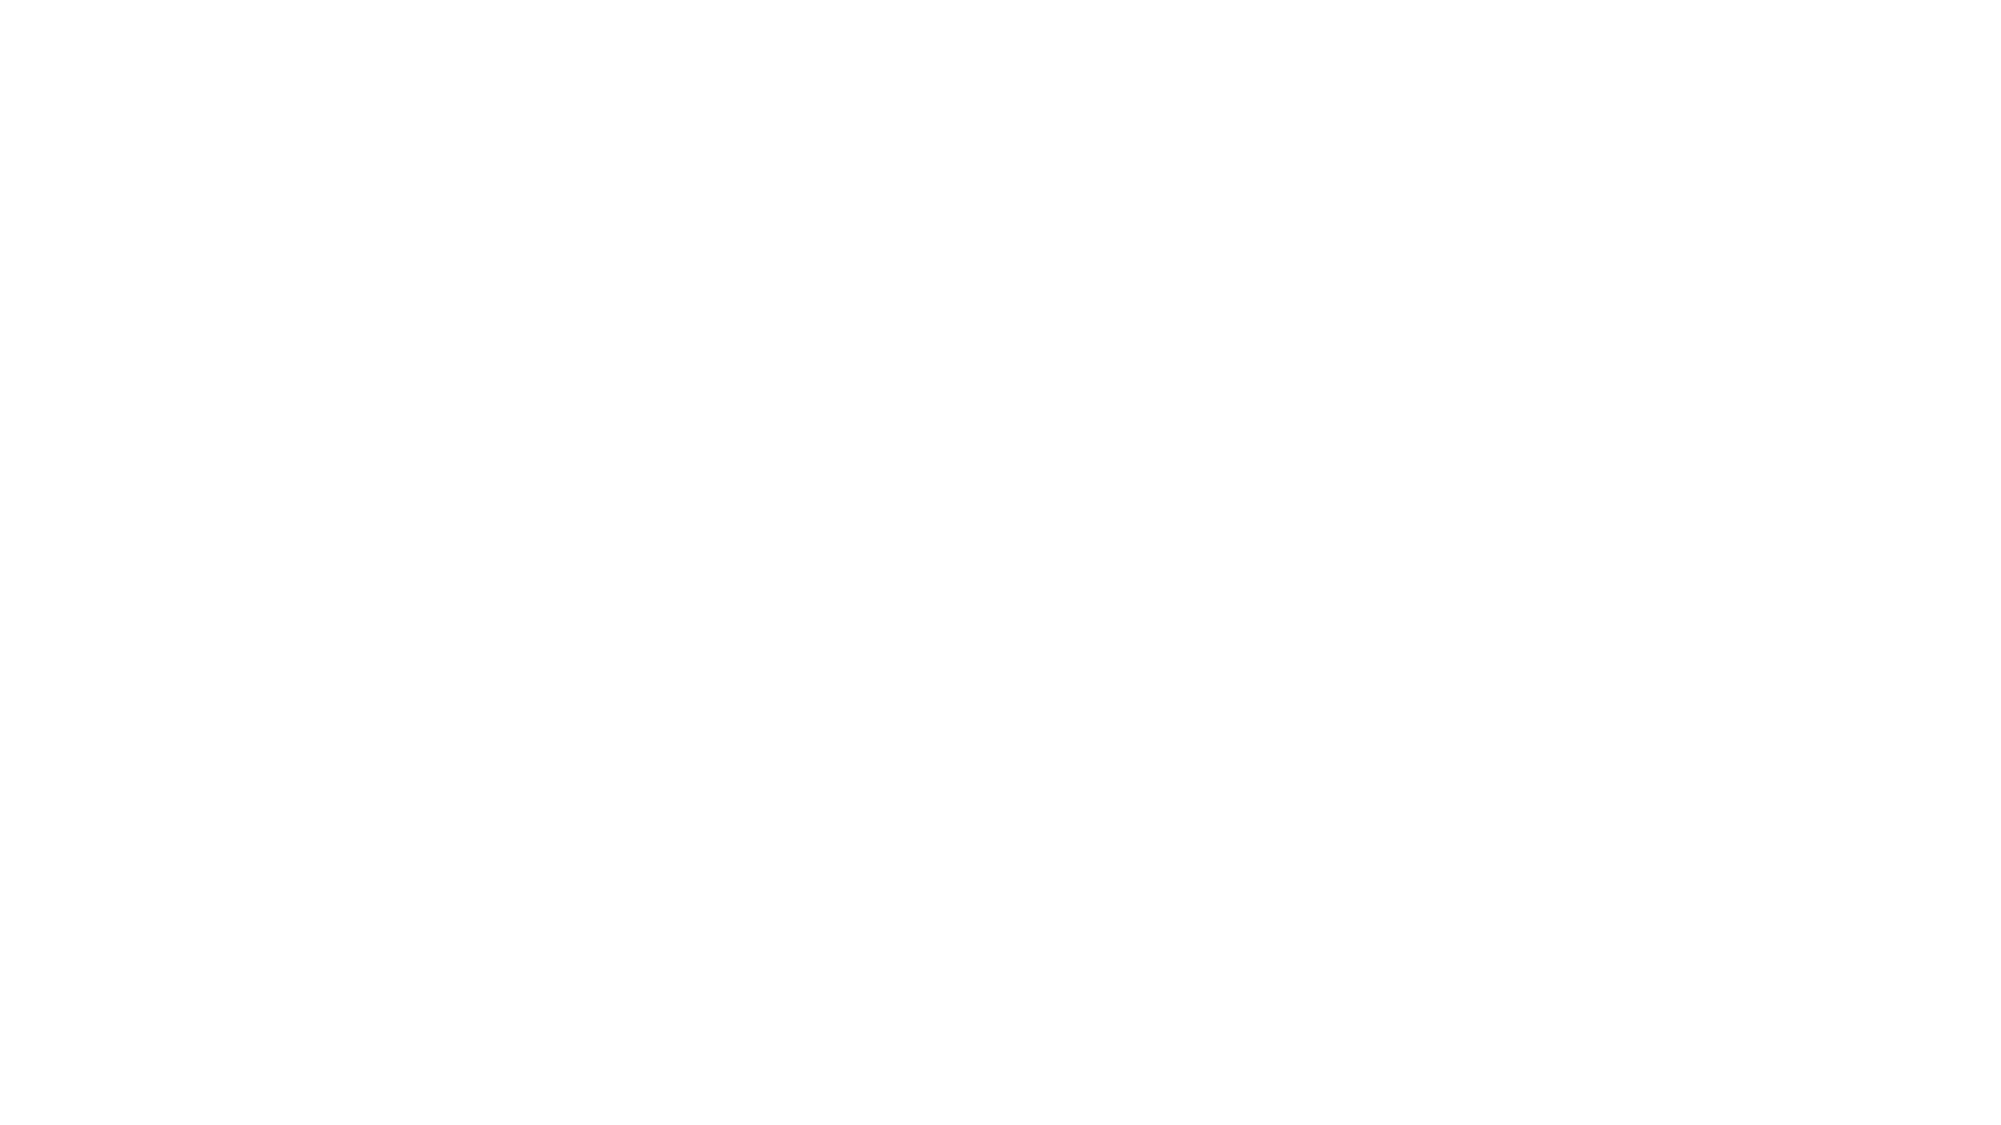

# Vielen Dank
Jonathan Müller
jomuit02@hs-esslingen.de
Tobias Wahl
towait01@hs-esslingen.de
Yannick Schilling
yascit00@hs-esslingen.de